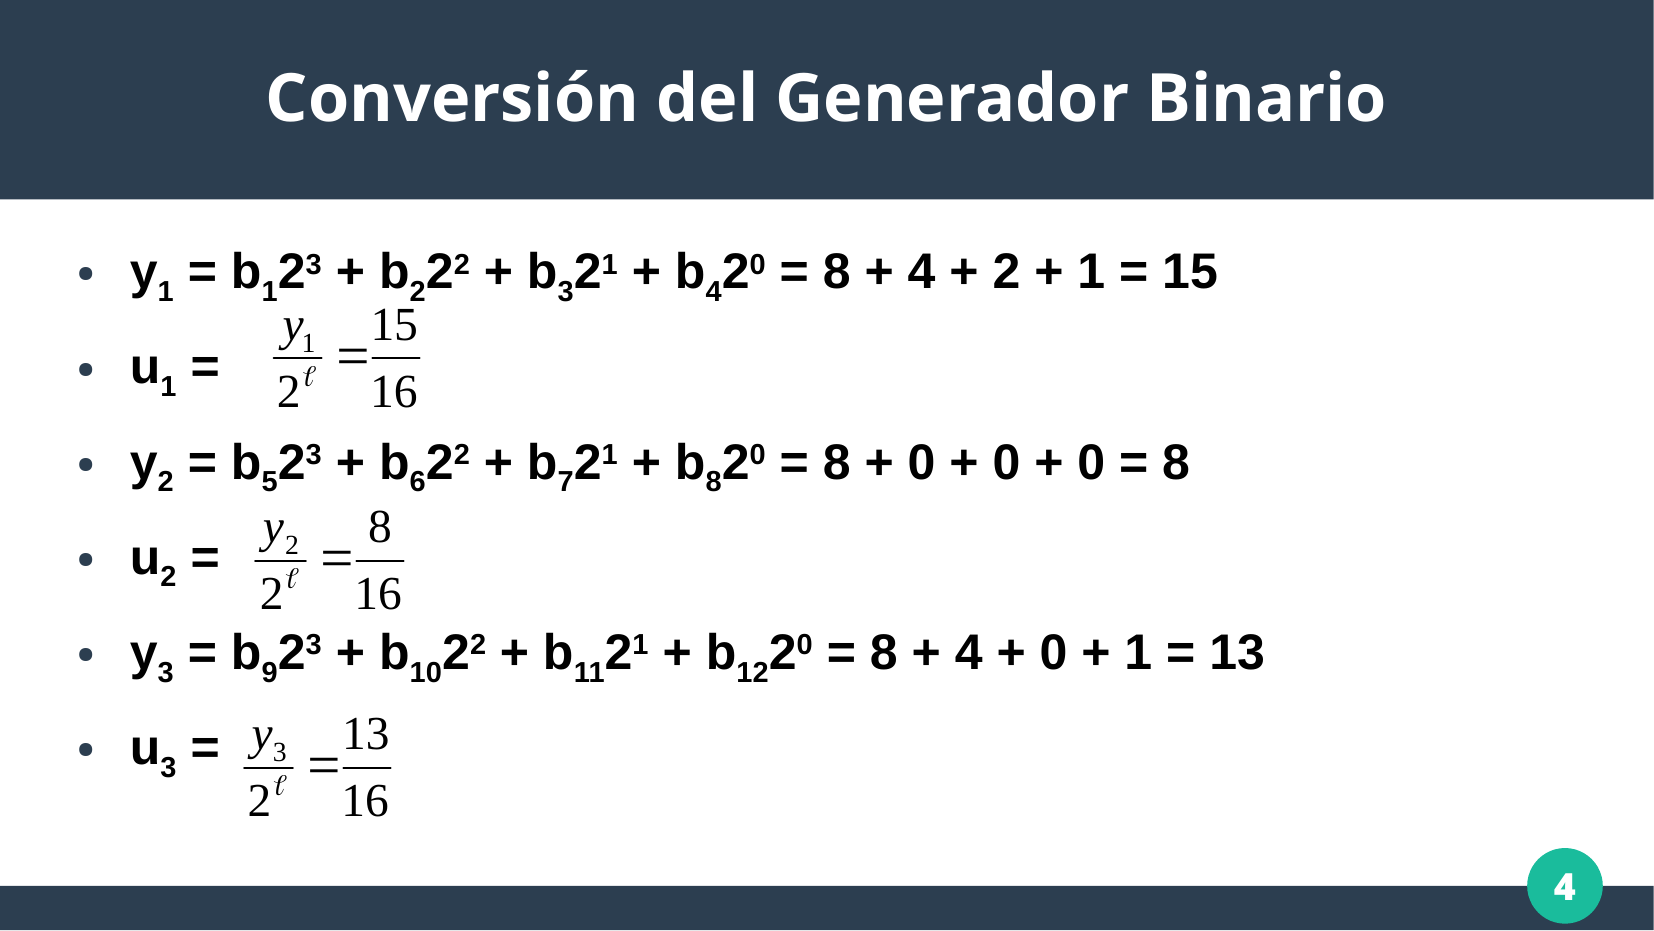

# Conversión del Generador Binario
y1 = b123 + b222 + b321 + b420 = 8 + 4 + 2 + 1 = 15
u1 =
y2 = b523 + b622 + b721 + b820 = 8 + 0 + 0 + 0 = 8
u2 =
y3 = b923 + b1022 + b1121 + b1220 = 8 + 4 + 0 + 1 = 13
u3 =